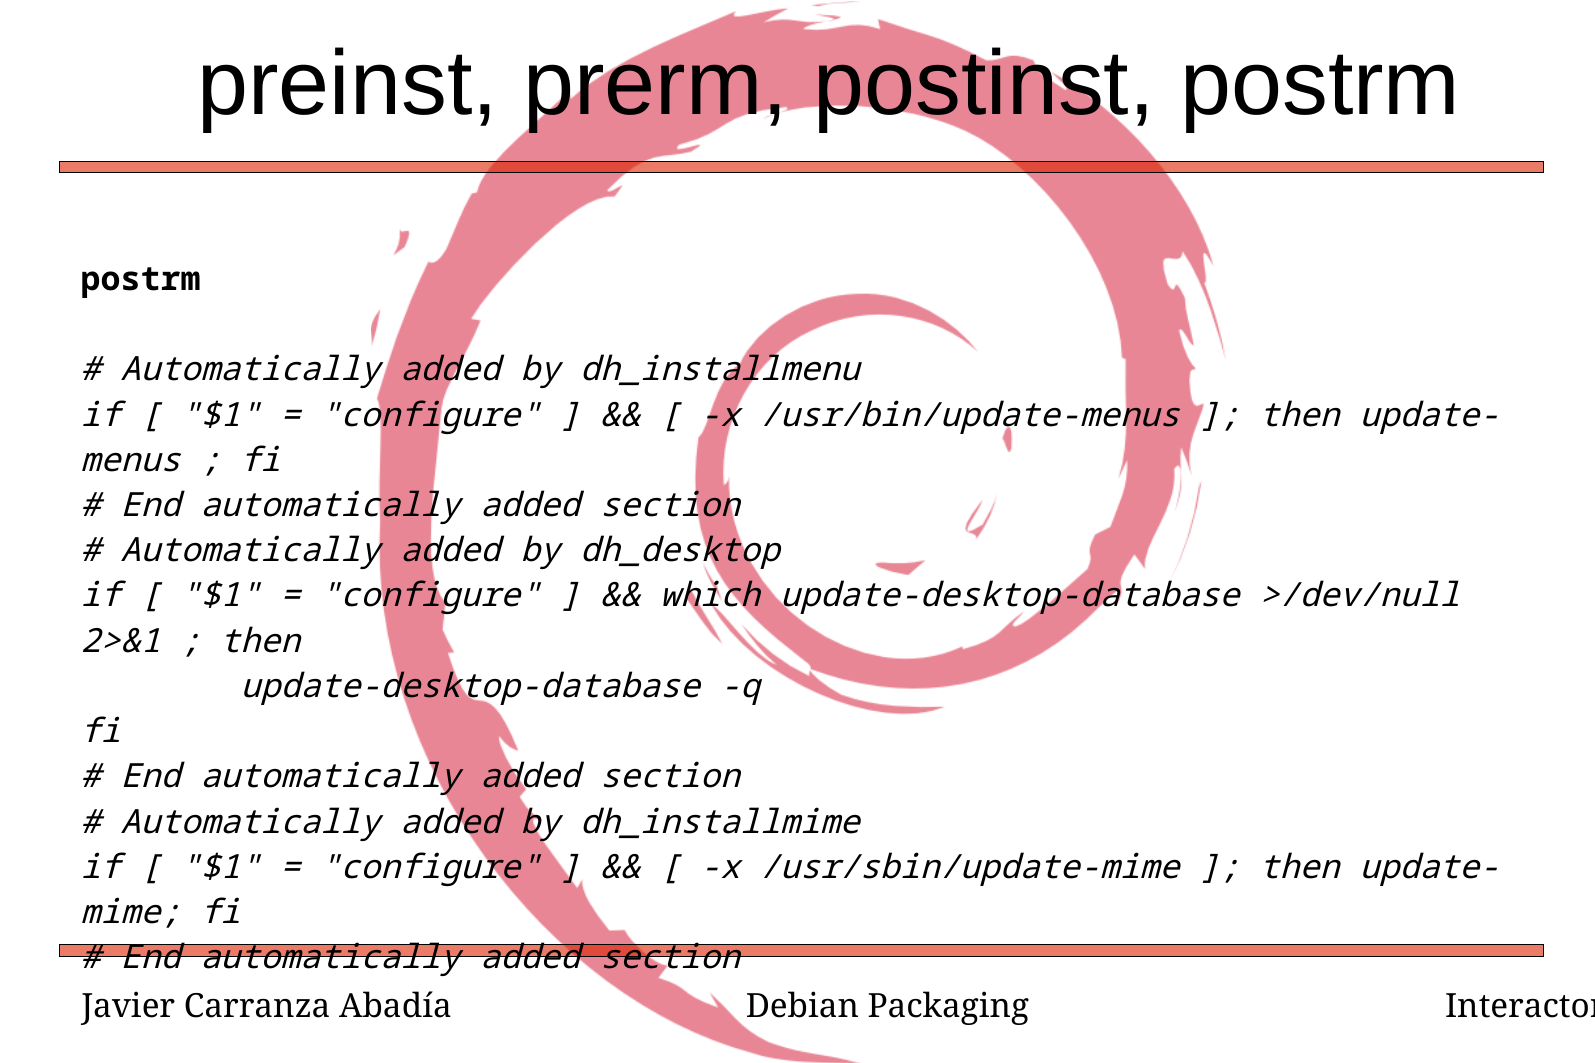

# preinst, prerm, postinst, postrm
postrm
# Automatically added by dh_installmenu
if [ "$1" = "configure" ] && [ -x /usr/bin/update-menus ]; then update-menus ; fi
# End automatically added section
# Automatically added by dh_desktop
if [ "$1" = "configure" ] && which update-desktop-database >/dev/null 2>&1 ; then
 update-desktop-database -q
fi
# End automatically added section
# Automatically added by dh_installmime
if [ "$1" = "configure" ] && [ -x /usr/sbin/update-mime ]; then update-mime; fi
# End automatically added section
Javier Carranza Abadía				Debian Packaging 						 Interactors